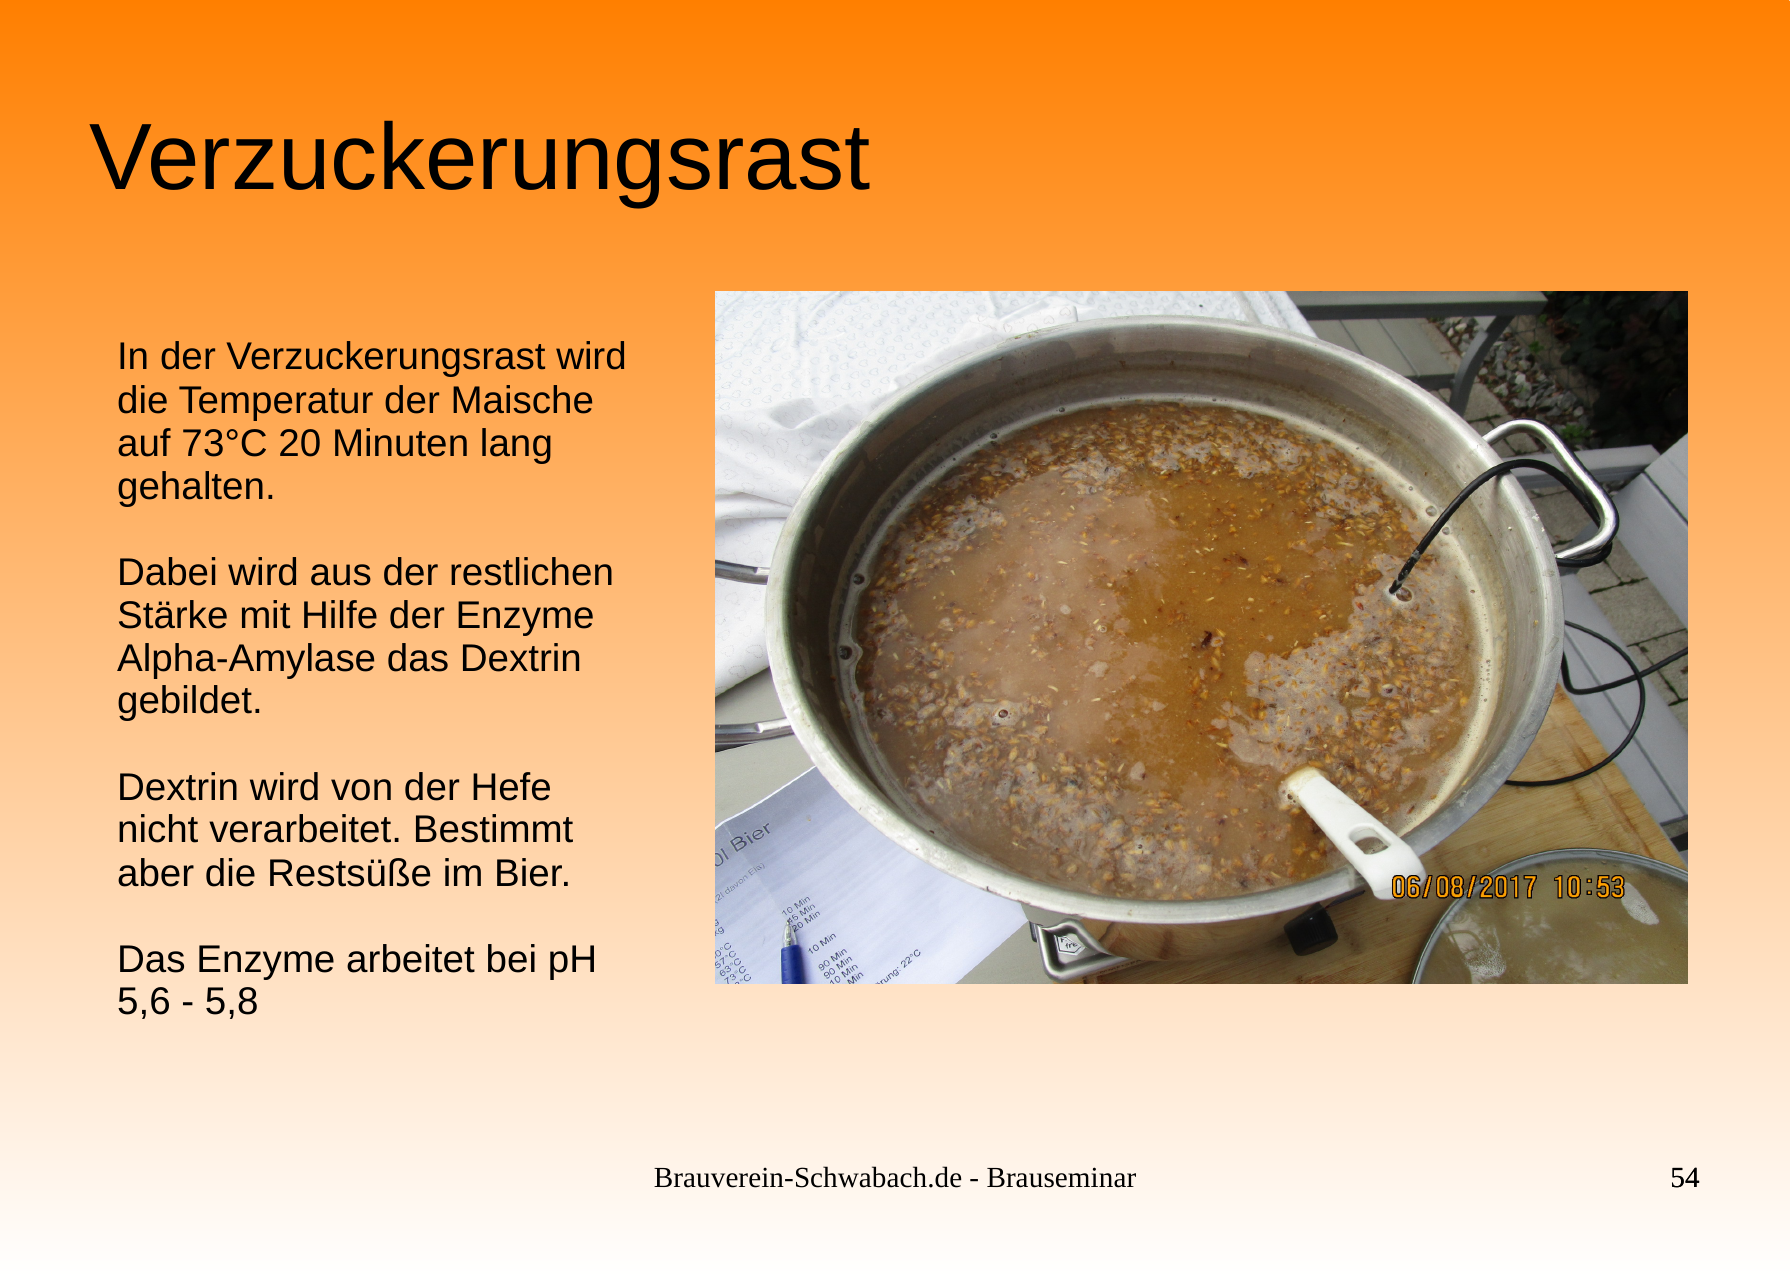

# Verzuckerungsrast
In der Verzuckerungsrast wird die Temperatur der Maische auf 73°C 20 Minuten lang gehalten.
Dabei wird aus der restlichen Stärke mit Hilfe der Enzyme Alpha-Amylase das Dextrin gebildet.
Dextrin wird von der Hefe nicht verarbeitet. Bestimmt aber die Restsüße im Bier.
Das Enzyme arbeitet bei pH 5,6 - 5,8
Brauverein-Schwabach.de - Brauseminar
54